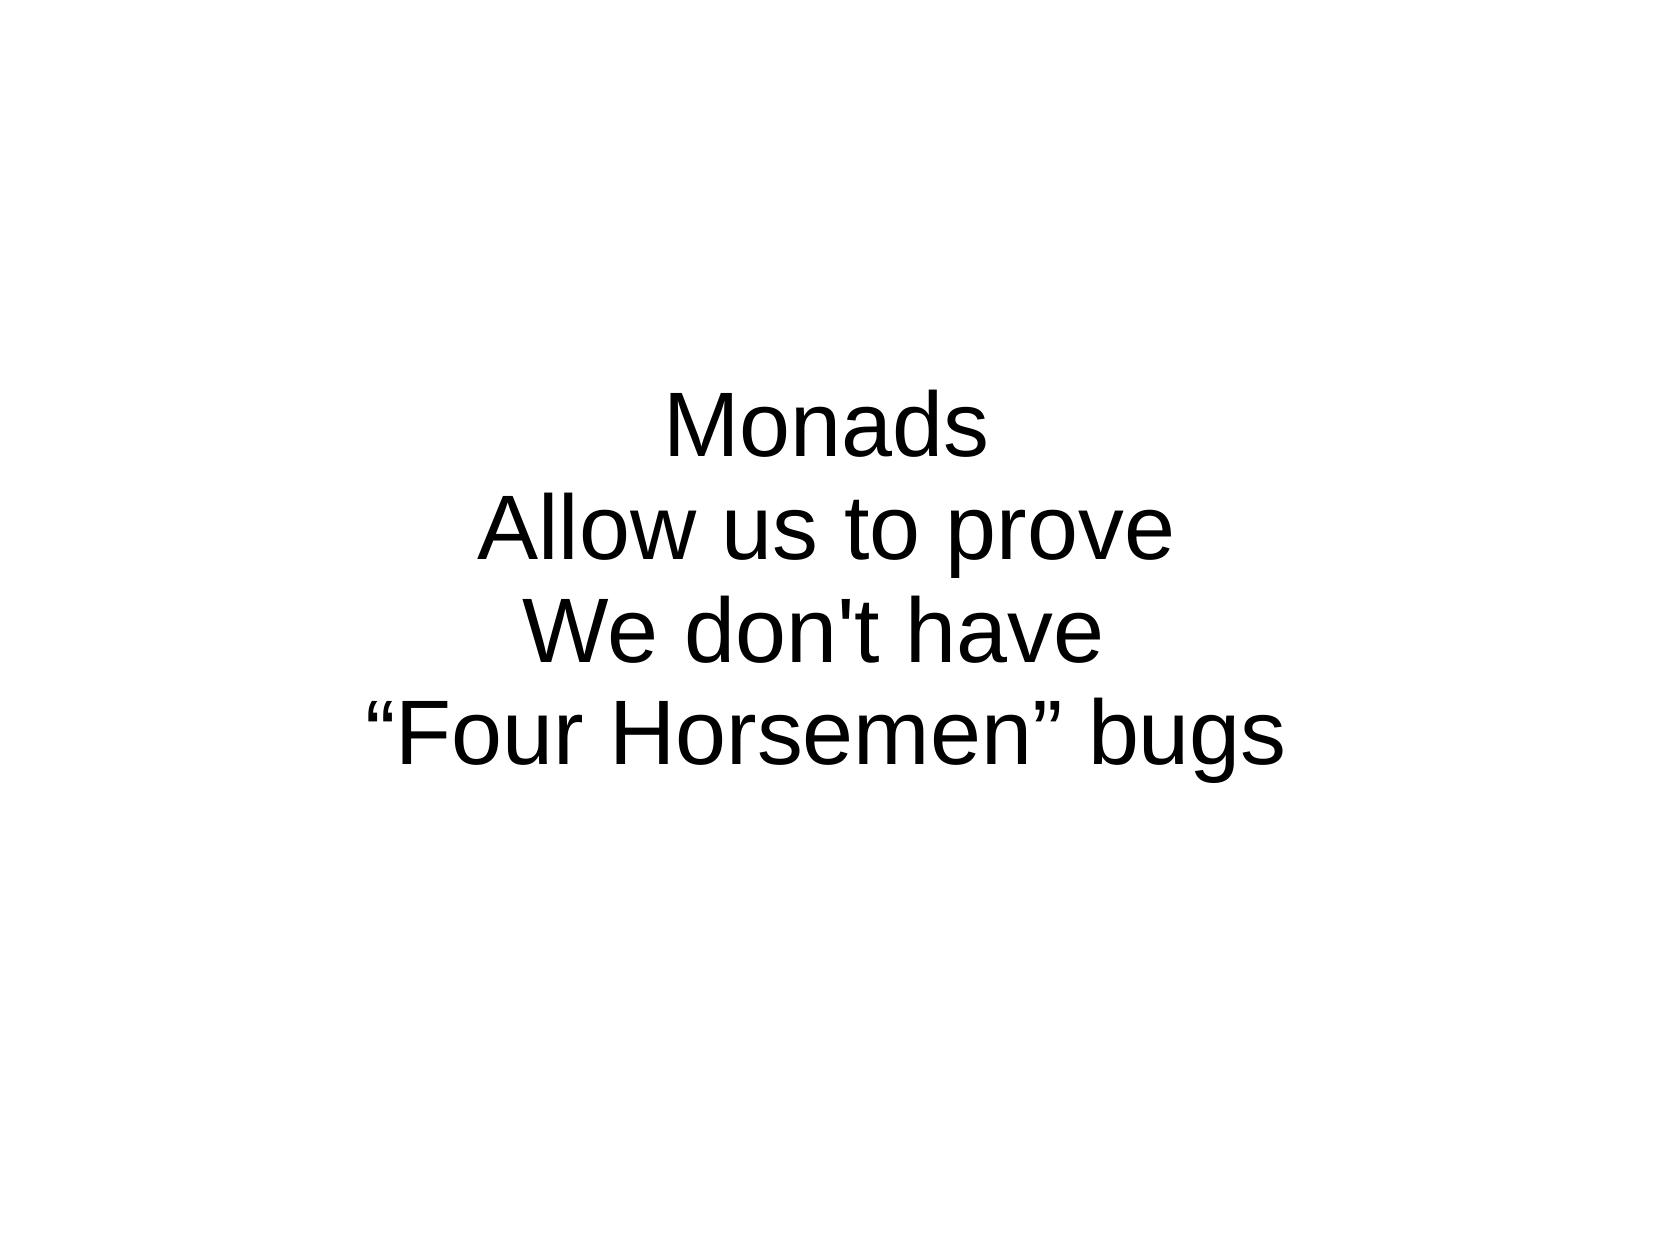

# Monads
Allow us to prove
We don't have
“Four Horsemen” bugs